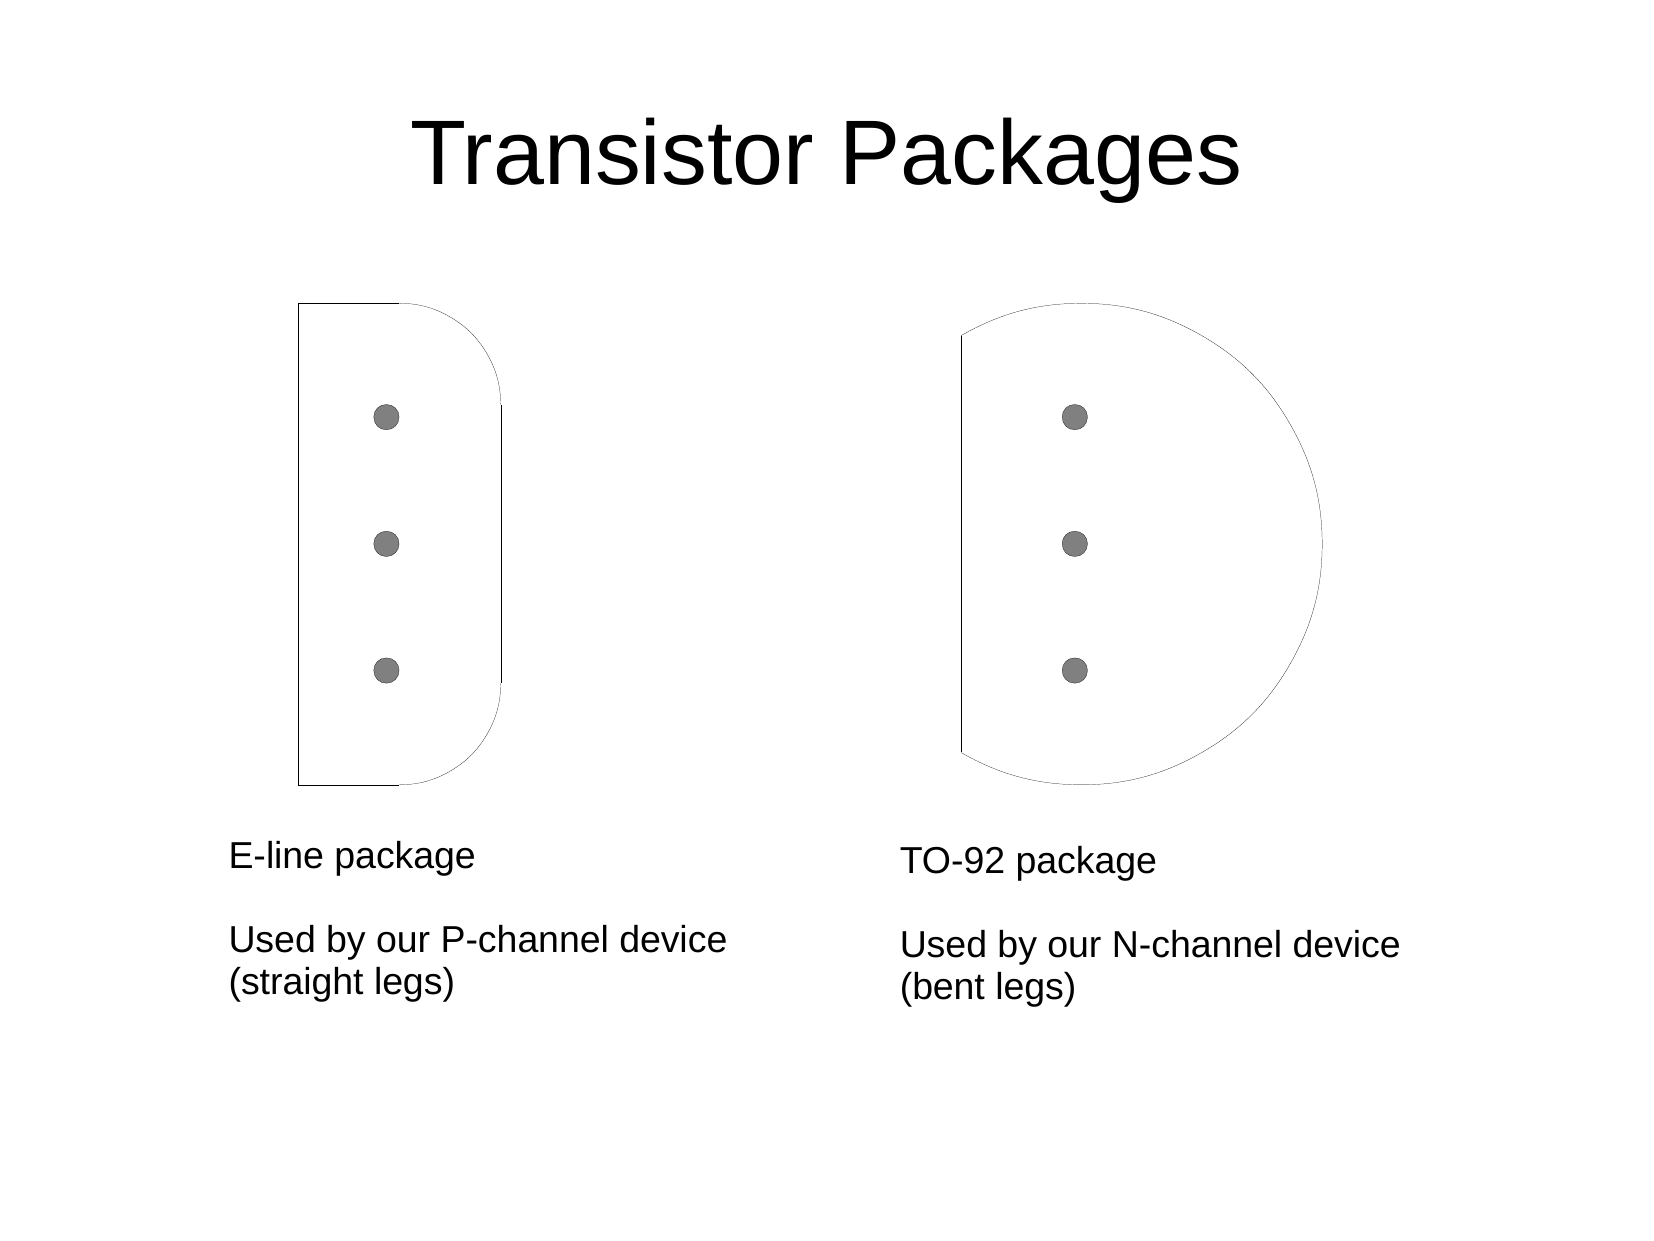

# Transistor Packages
E-line package
Used by our P-channel device
(straight legs)
TO-92 package
Used by our N-channel device
(bent legs)